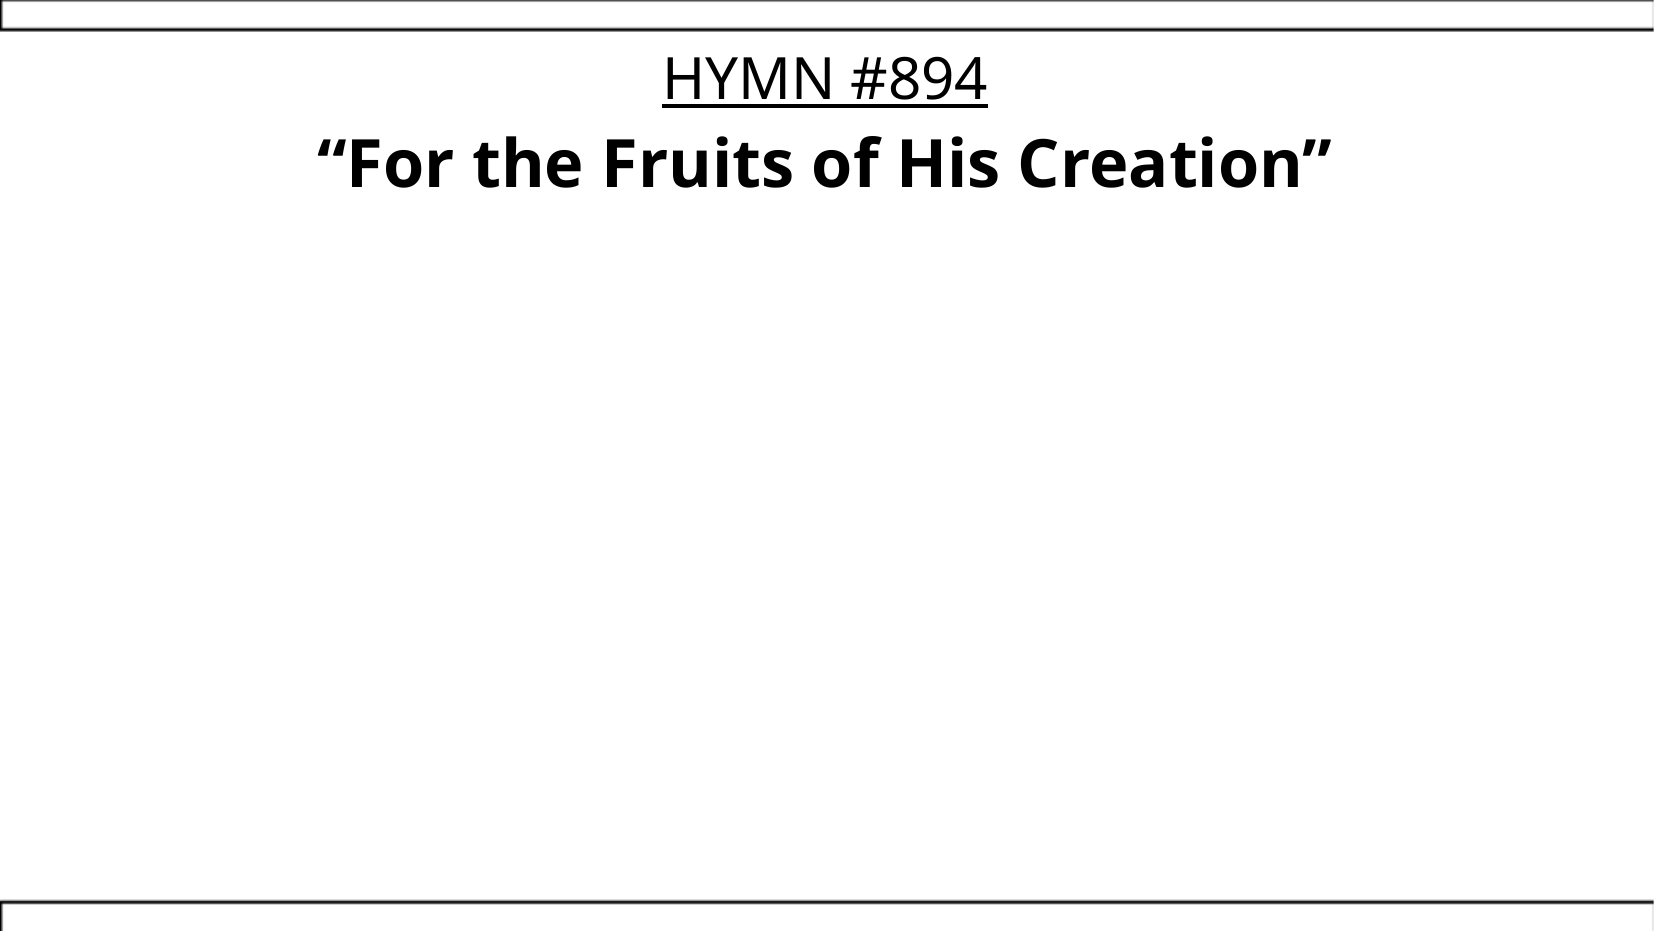

HYMN #894
“For the Fruits of His Creation”